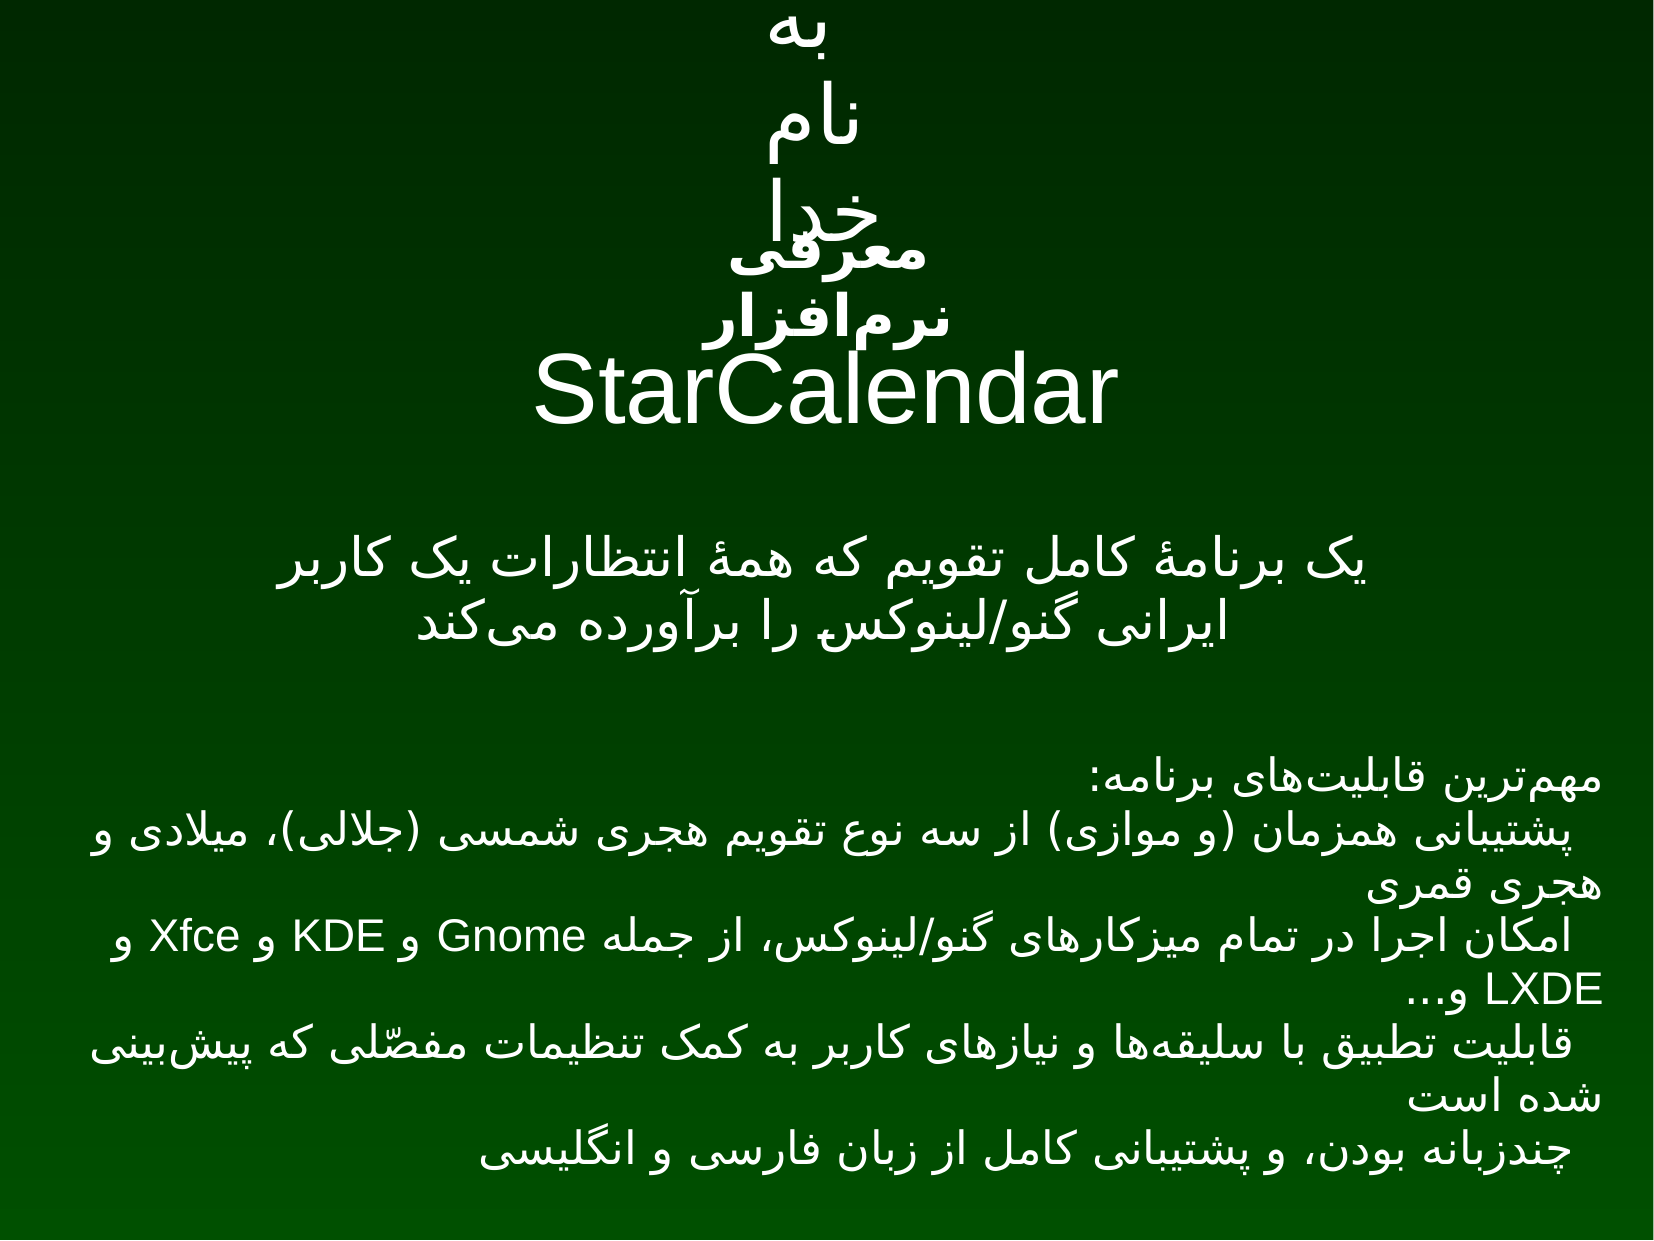

به نام خدا
معرفی نرم‌افزار
StarCalendar
یک برنامهٔ کامل تقویم که همهٔ انتظارات یک کاربر ایرانی گنو/لینوکس را برآورده می‌کند
مهم‌ترین قابلیت‌های برنامه:
 پشتیبانی همزمان (و موازی) از سه نوع تقویم هجری شمسی (جلالی)، میلادی و هجری قمری
 امکان اجرا در تمام میزکارهای گنو/لینوکس، از جمله Gnome و KDE و Xfce و LXDE و...
 قابلیت تطبیق با سلیقه‌ها و نیازهای کاربر به کمک تنظیمات مفصّلی که پیش‌بینی شده است
 چندزبانه بودن، و پشتیبانی کامل از زبان فارسی و انگلیسی